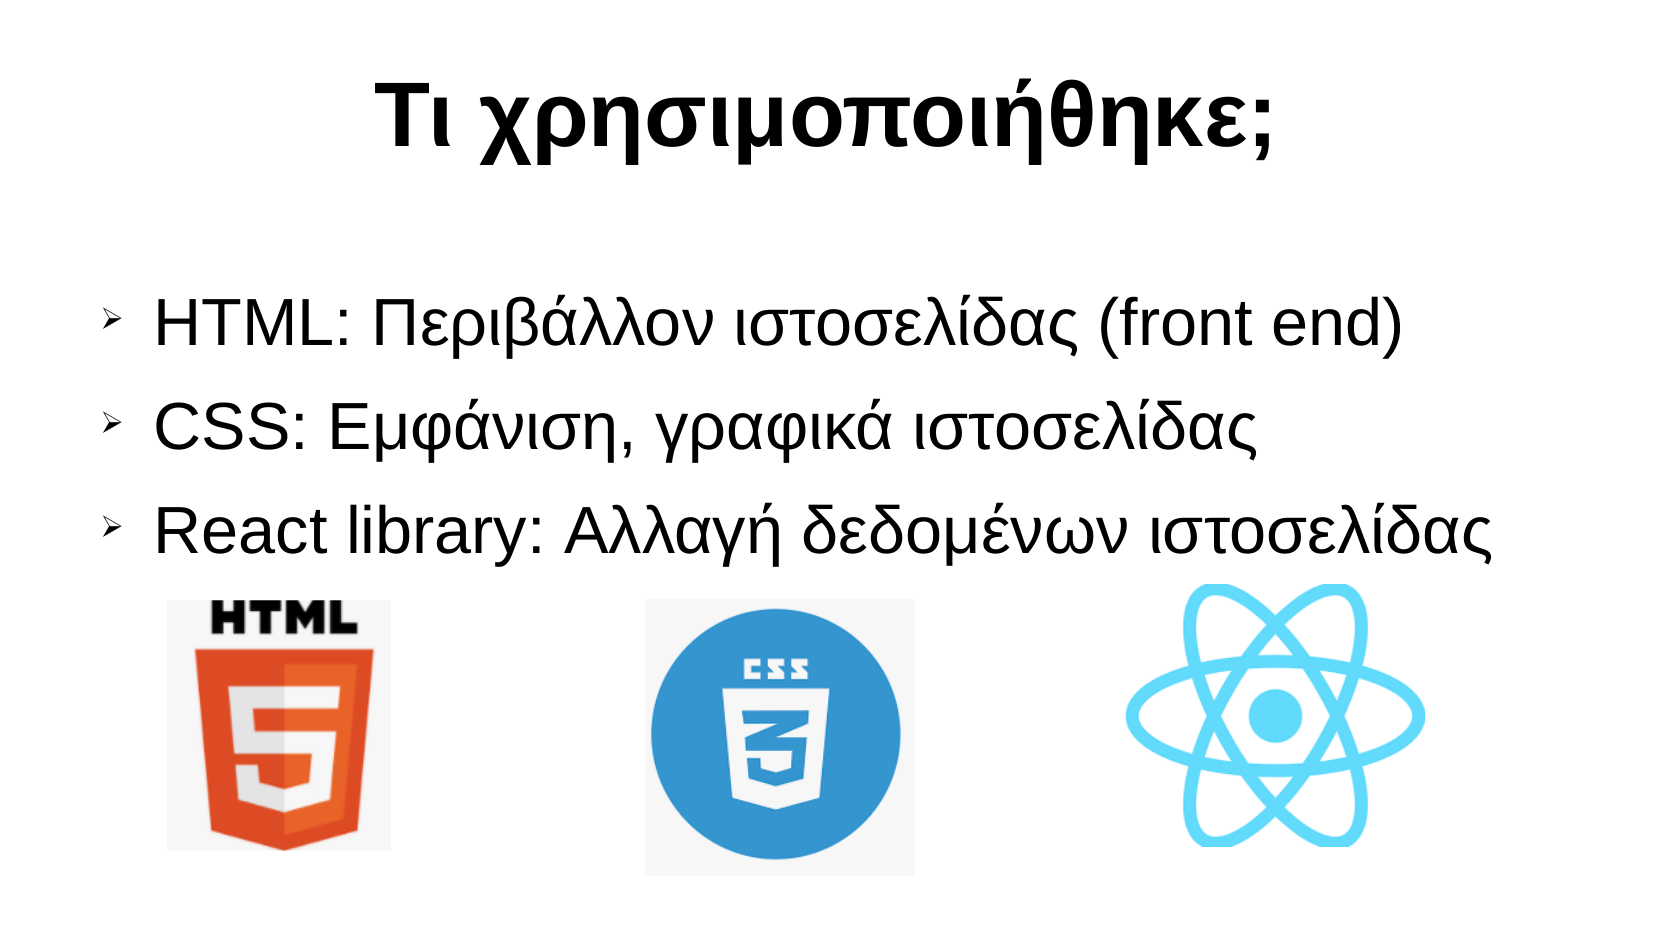

# Τι χρησιμοποιήθηκε;
HTML: Περιβάλλον ιστοσελίδας (front end)
CSS: Εμφάνιση, γραφικά ιστοσελίδας
React library: Αλλαγή δεδομένων ιστοσελίδας